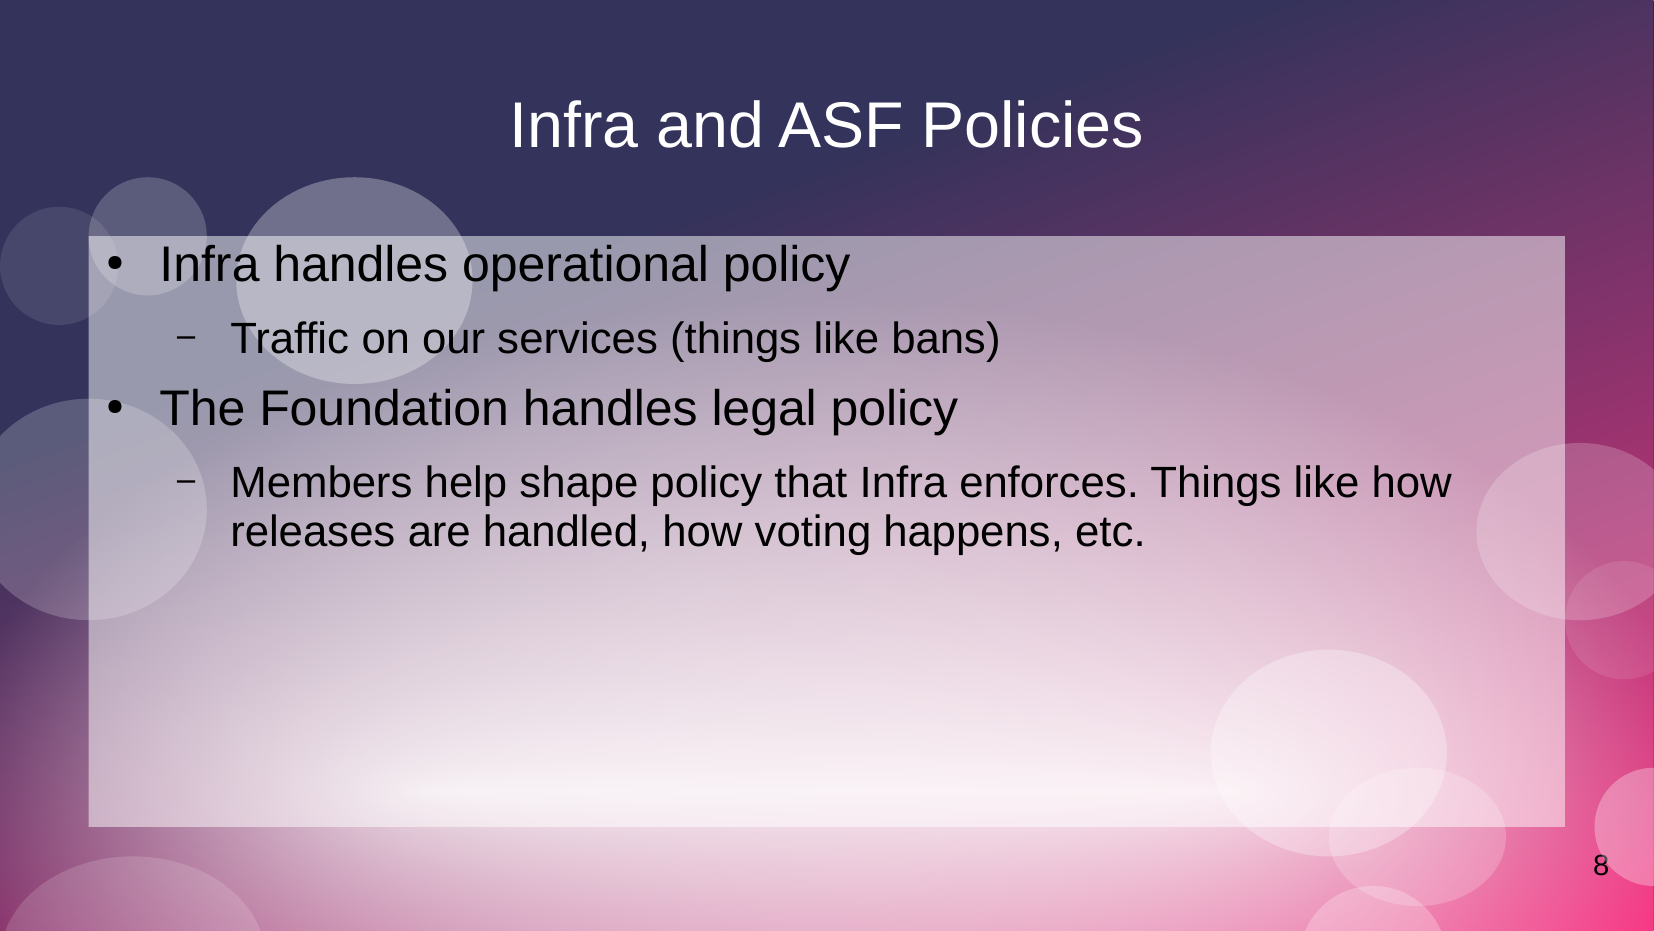

# Infra and ASF Policies
Infra handles operational policy
Traffic on our services (things like bans)
The Foundation handles legal policy
Members help shape policy that Infra enforces. Things like how releases are handled, how voting happens, etc.